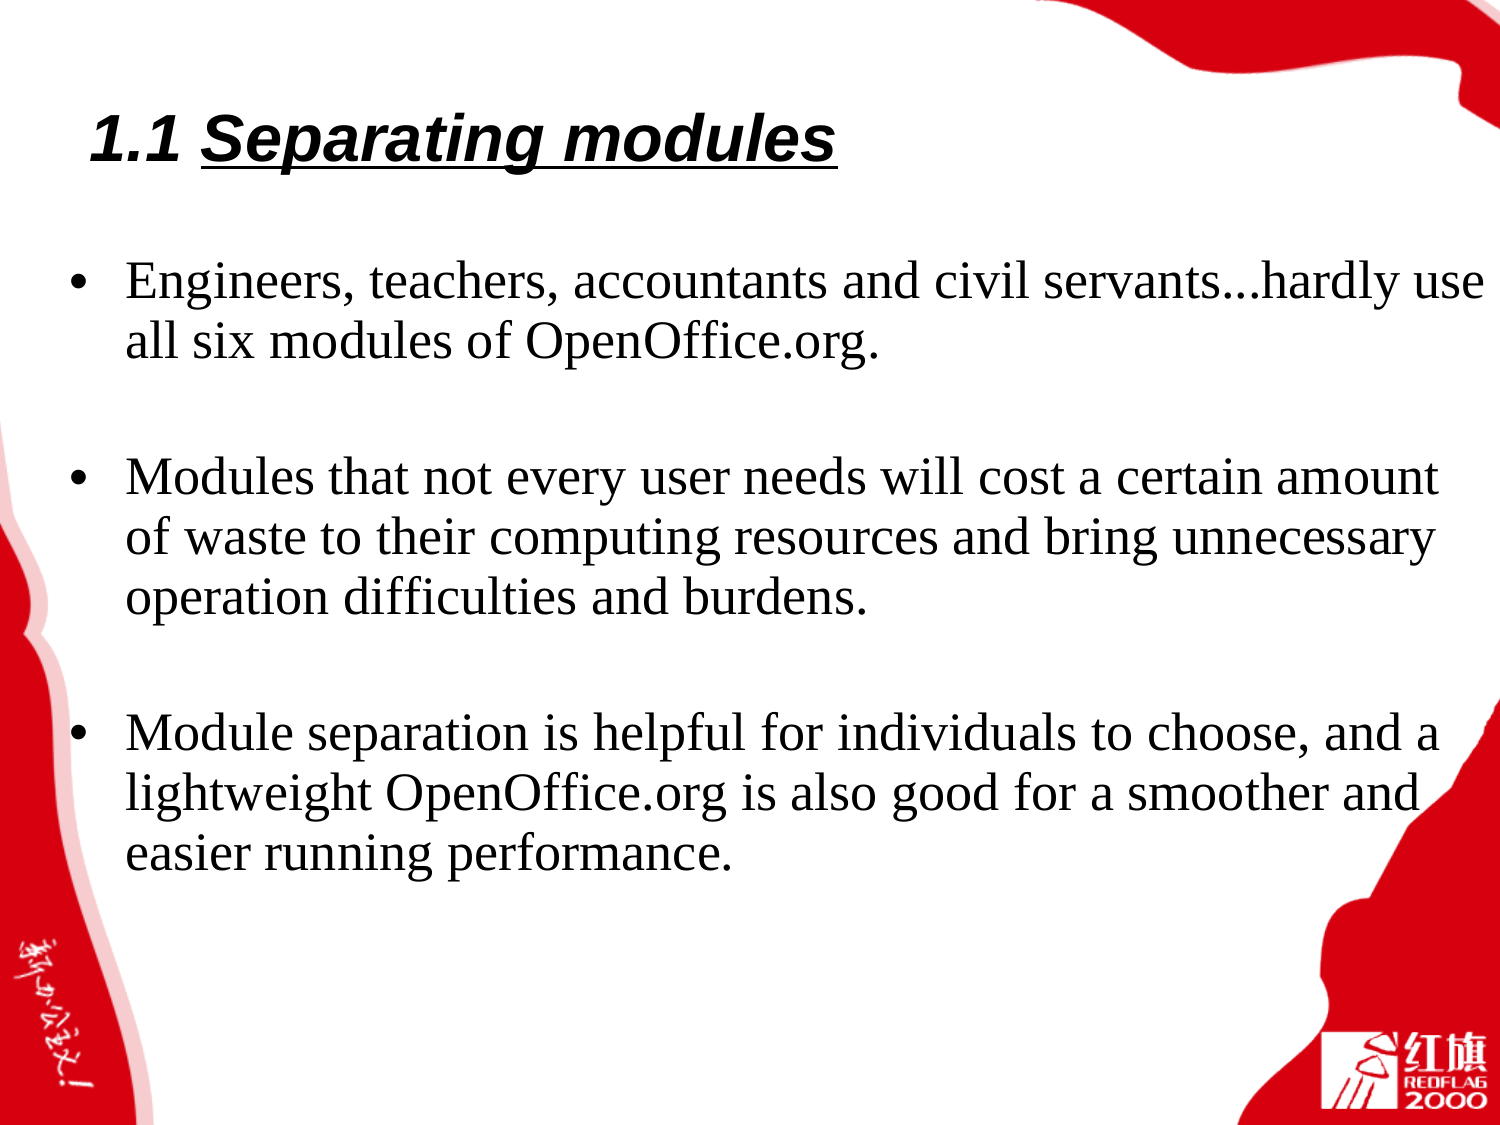

# 1.1 Separating modules
Engineers, teachers, accountants and civil servants...hardly use all six modules of OpenOffice.org.
Modules that not every user needs will cost a certain amount of waste to their computing resources and bring unnecessary operation difficulties and burdens.
Module separation is helpful for individuals to choose, and a lightweight OpenOffice.org is also good for a smoother and easier running performance.